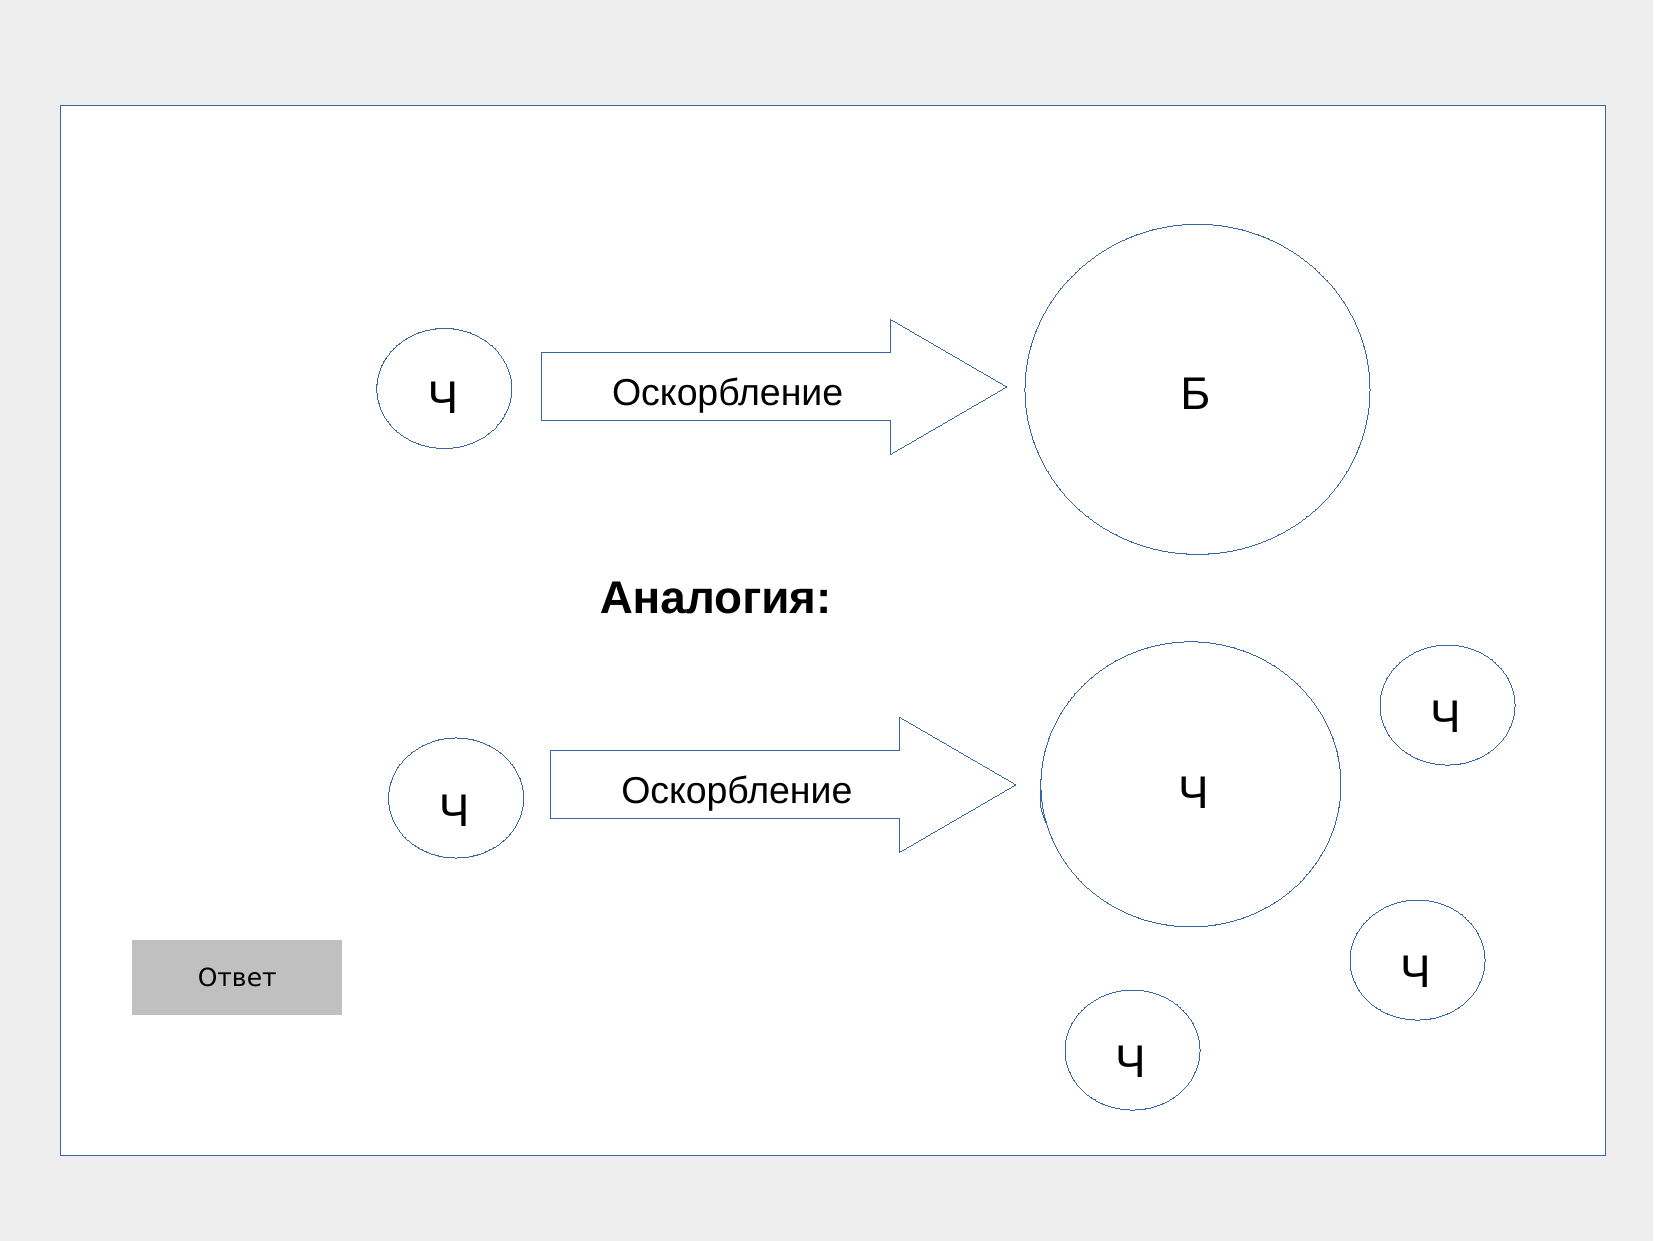

Б
Ч
Оскорбление
Аналогия:
Ч
Ч
Ч
Ч
Ч
Ч
Оскорбление